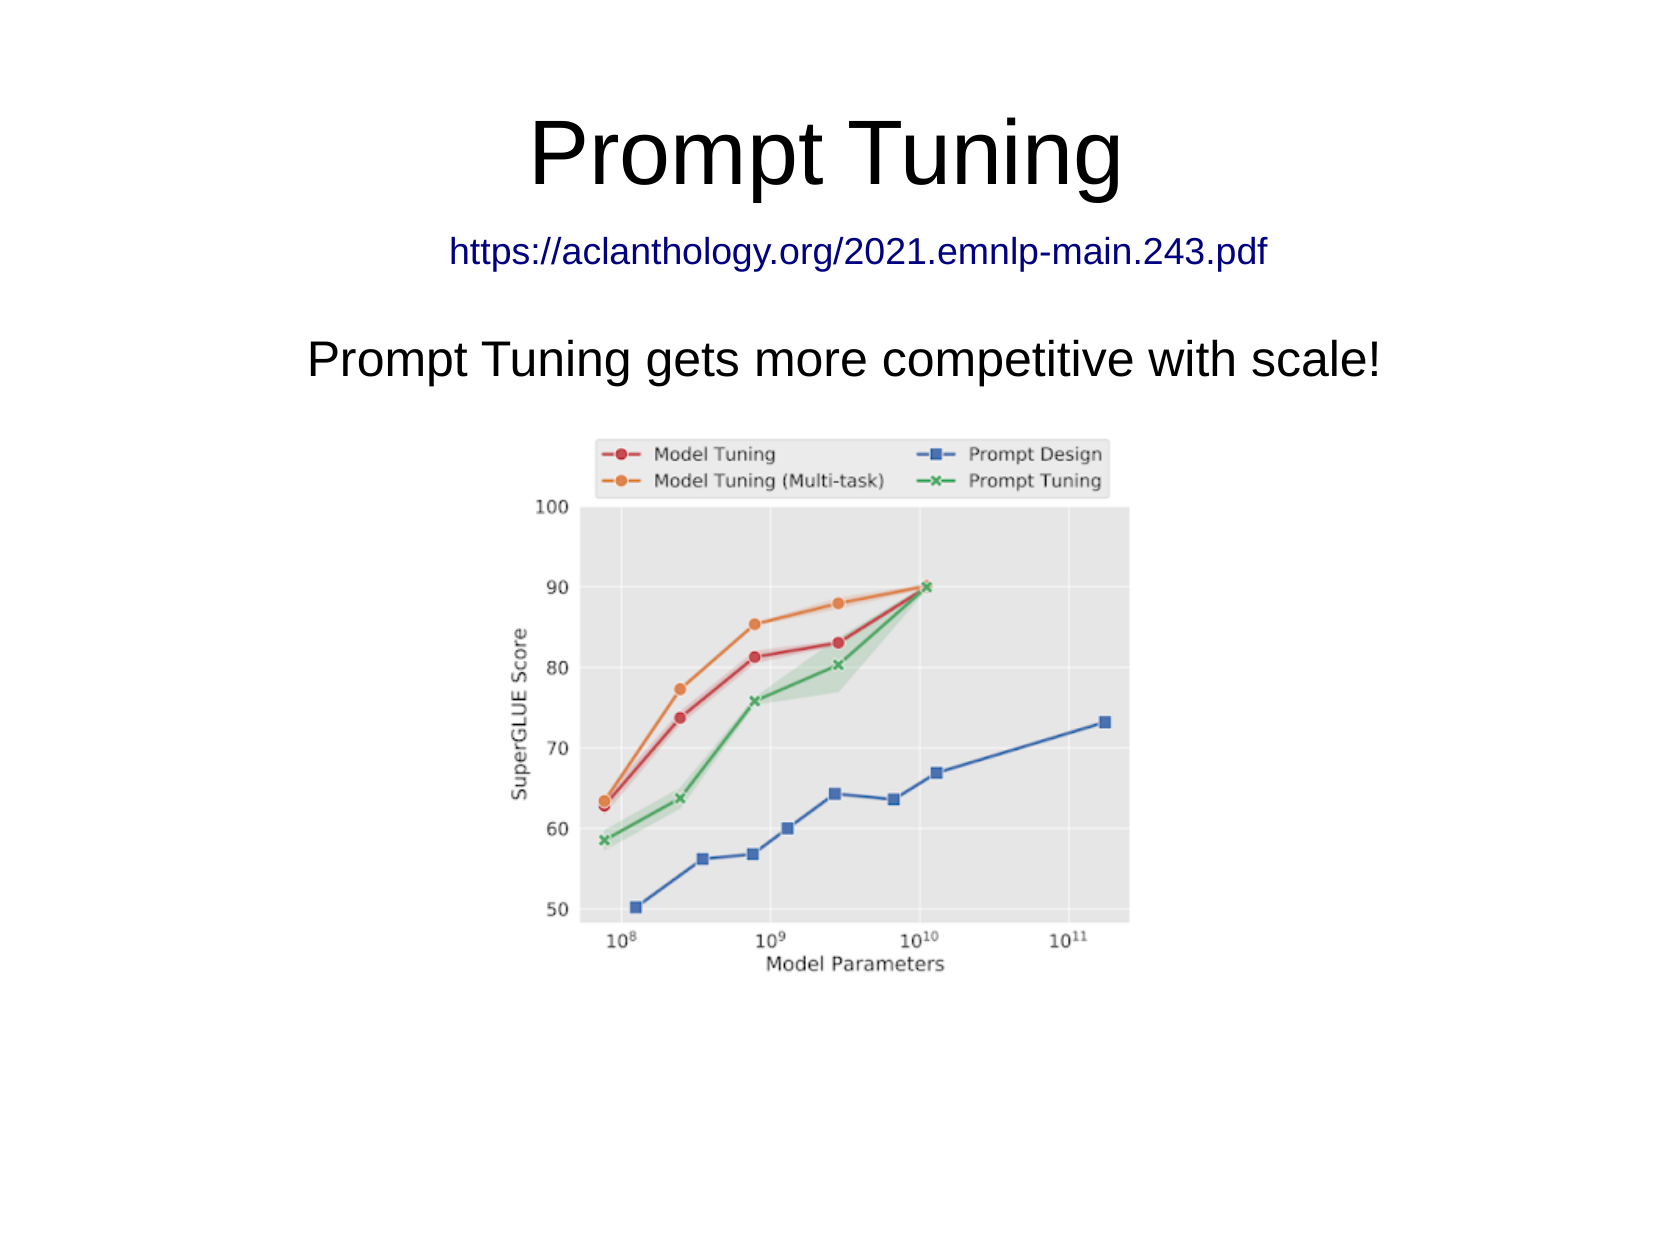

# Prompt Tuning
https://aclanthology.org/2021.emnlp-main.243.pdf
Prompt Tuning gets more competitive with scale!